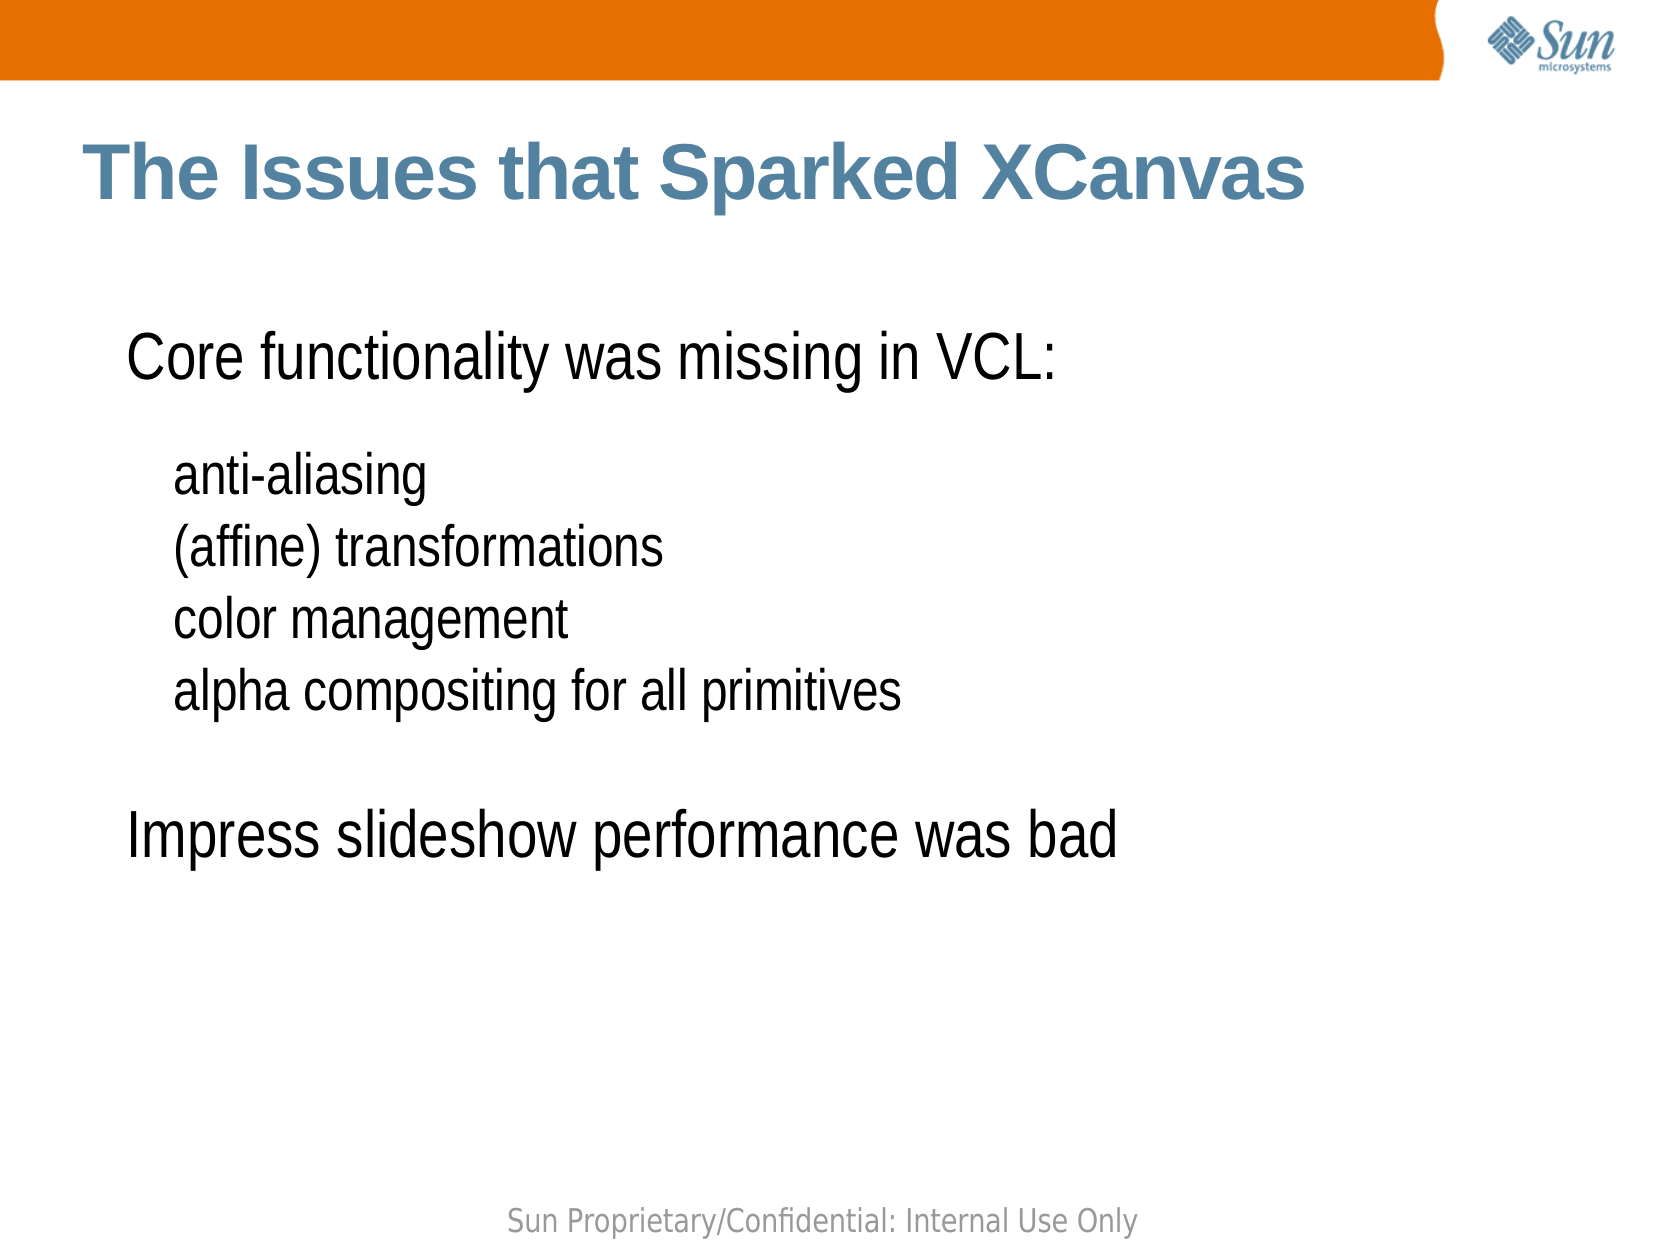

# The Issues that Sparked XCanvas
Core functionality was missing in VCL:
anti-aliasing
(affine) transformations
color management
alpha compositing for all primitives
Impress slideshow performance was bad